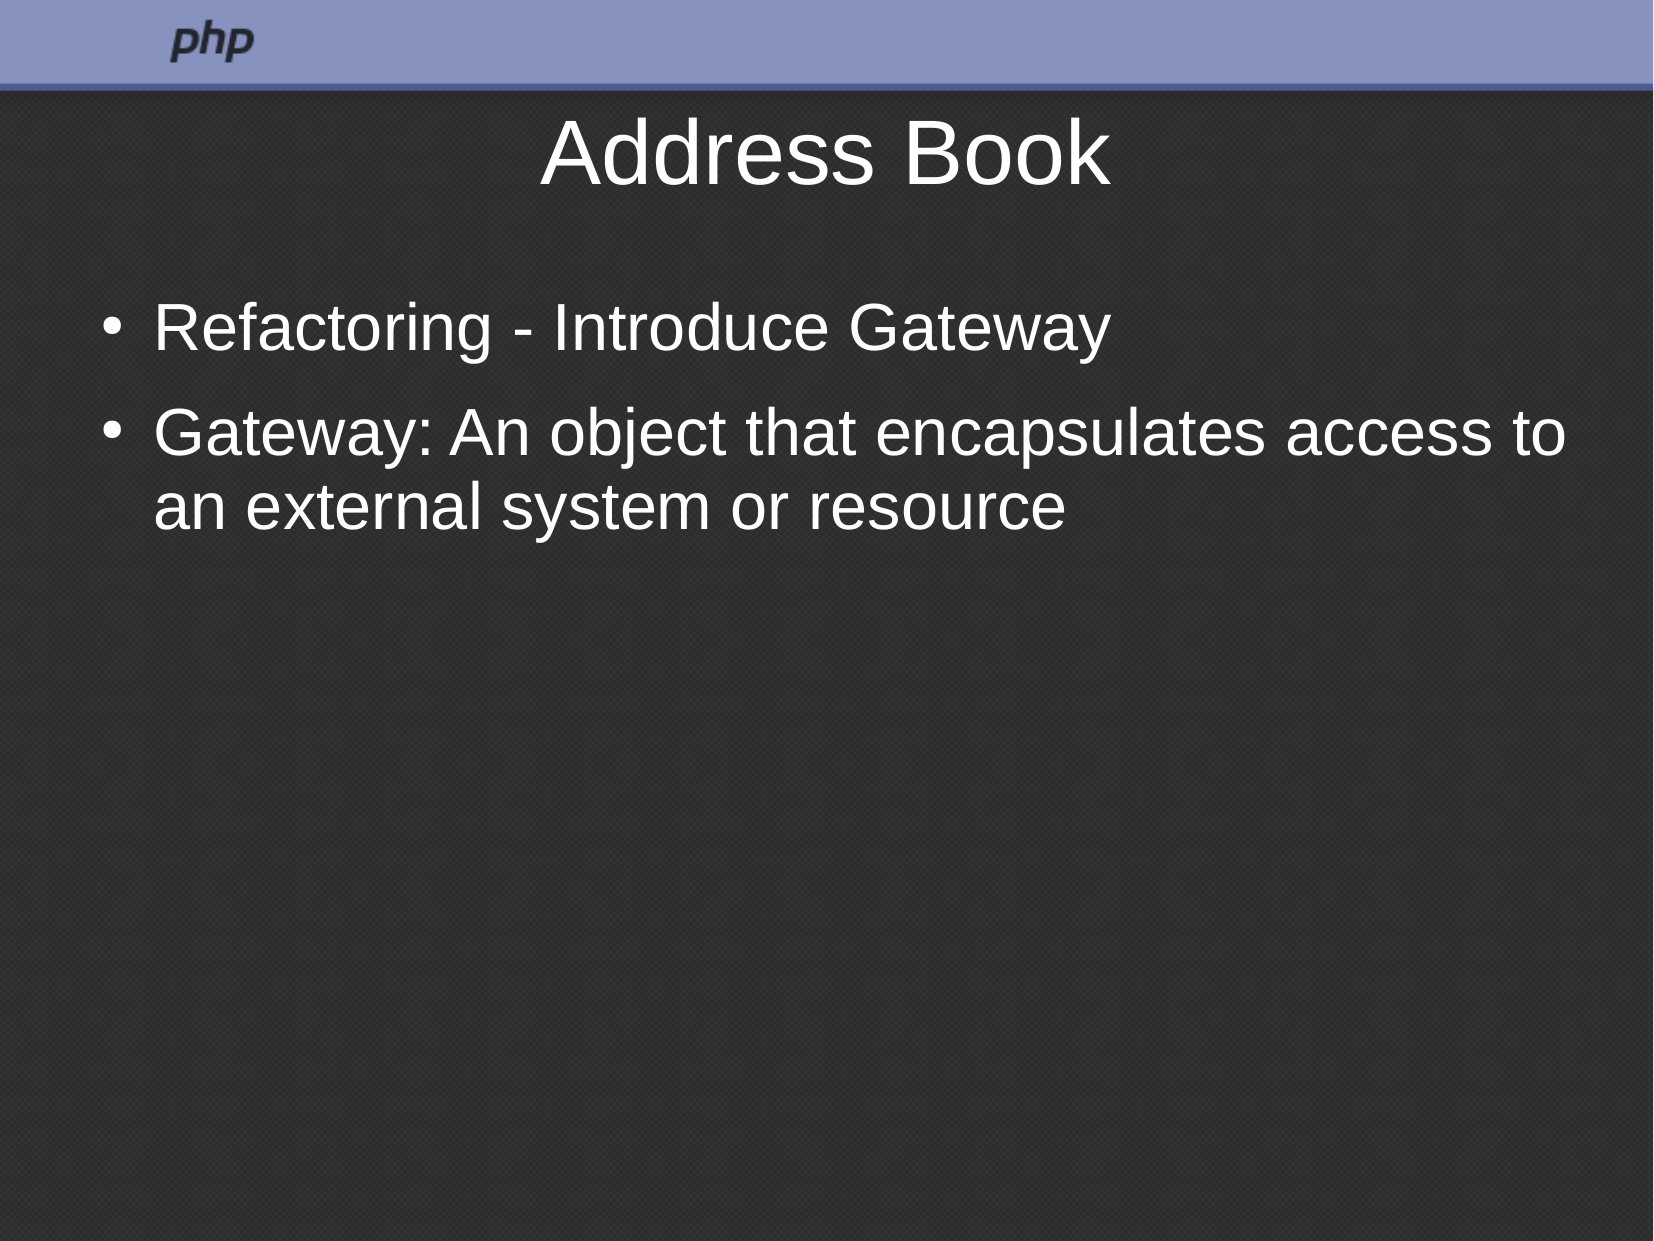

# Address Book
Refactoring - Introduce Gateway
Gateway: An object that encapsulates access to an external system or resource